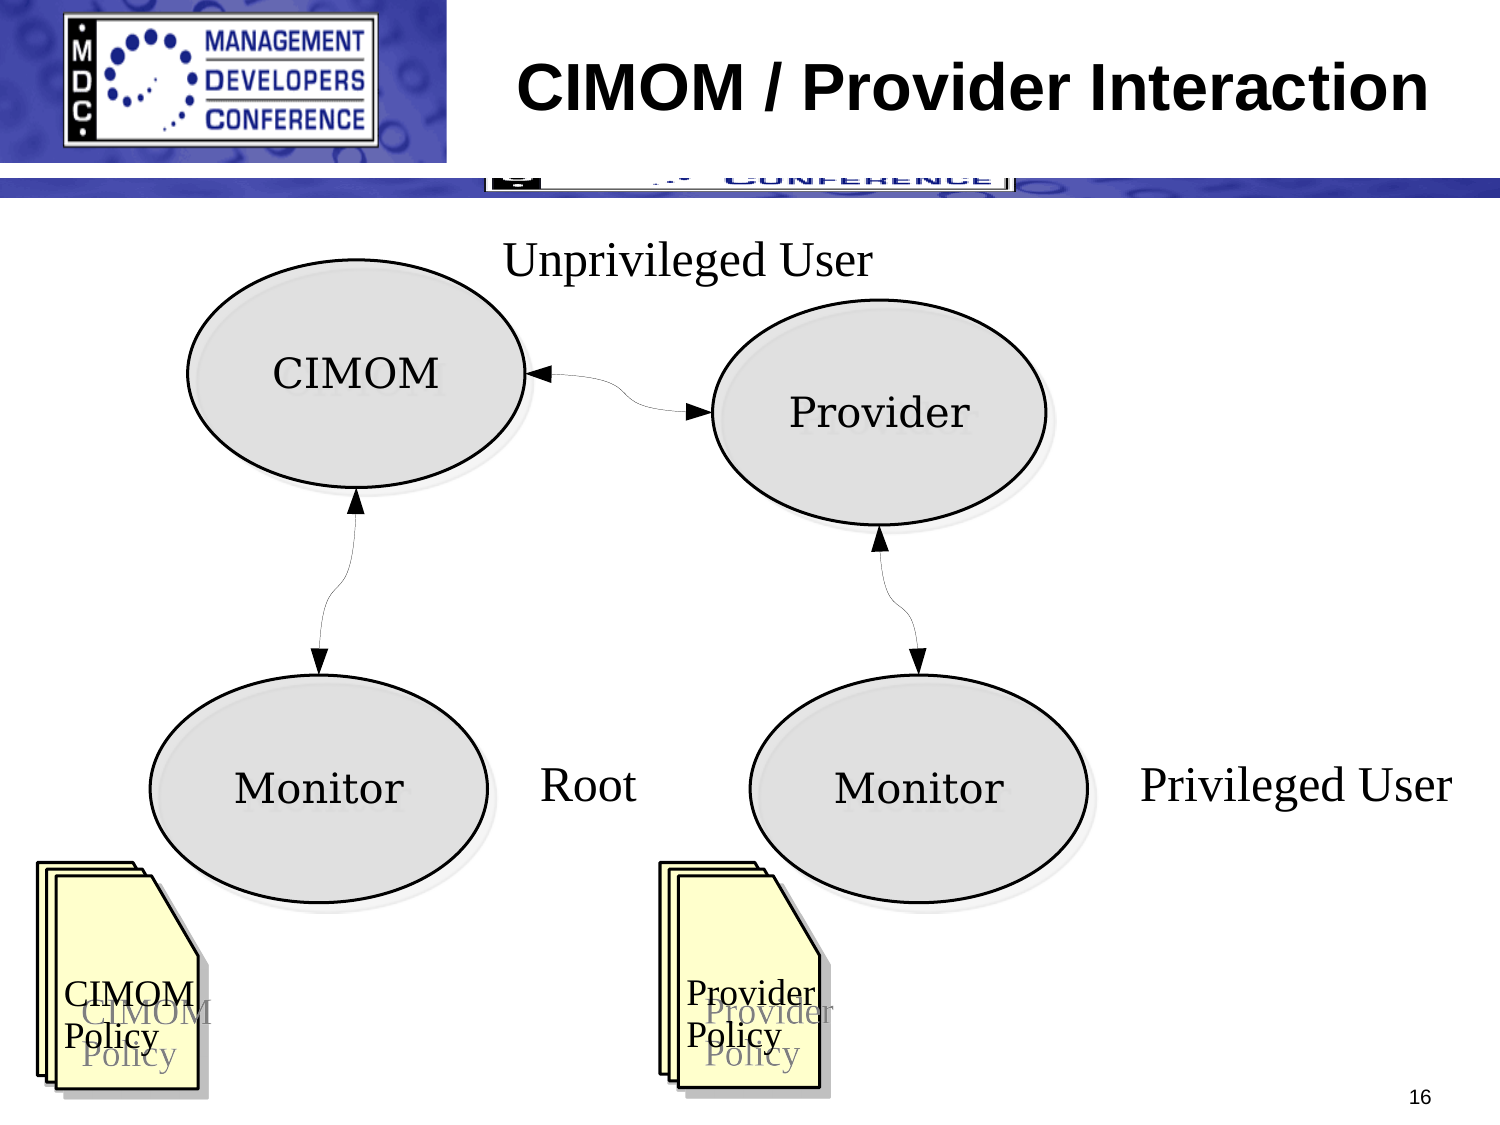

# CIMOM / Provider Interaction
Unprivileged User
CIMOM
Provider
Monitor
Monitor
Root
Privileged User
CIMOM
Policy
Provider
Policy
16